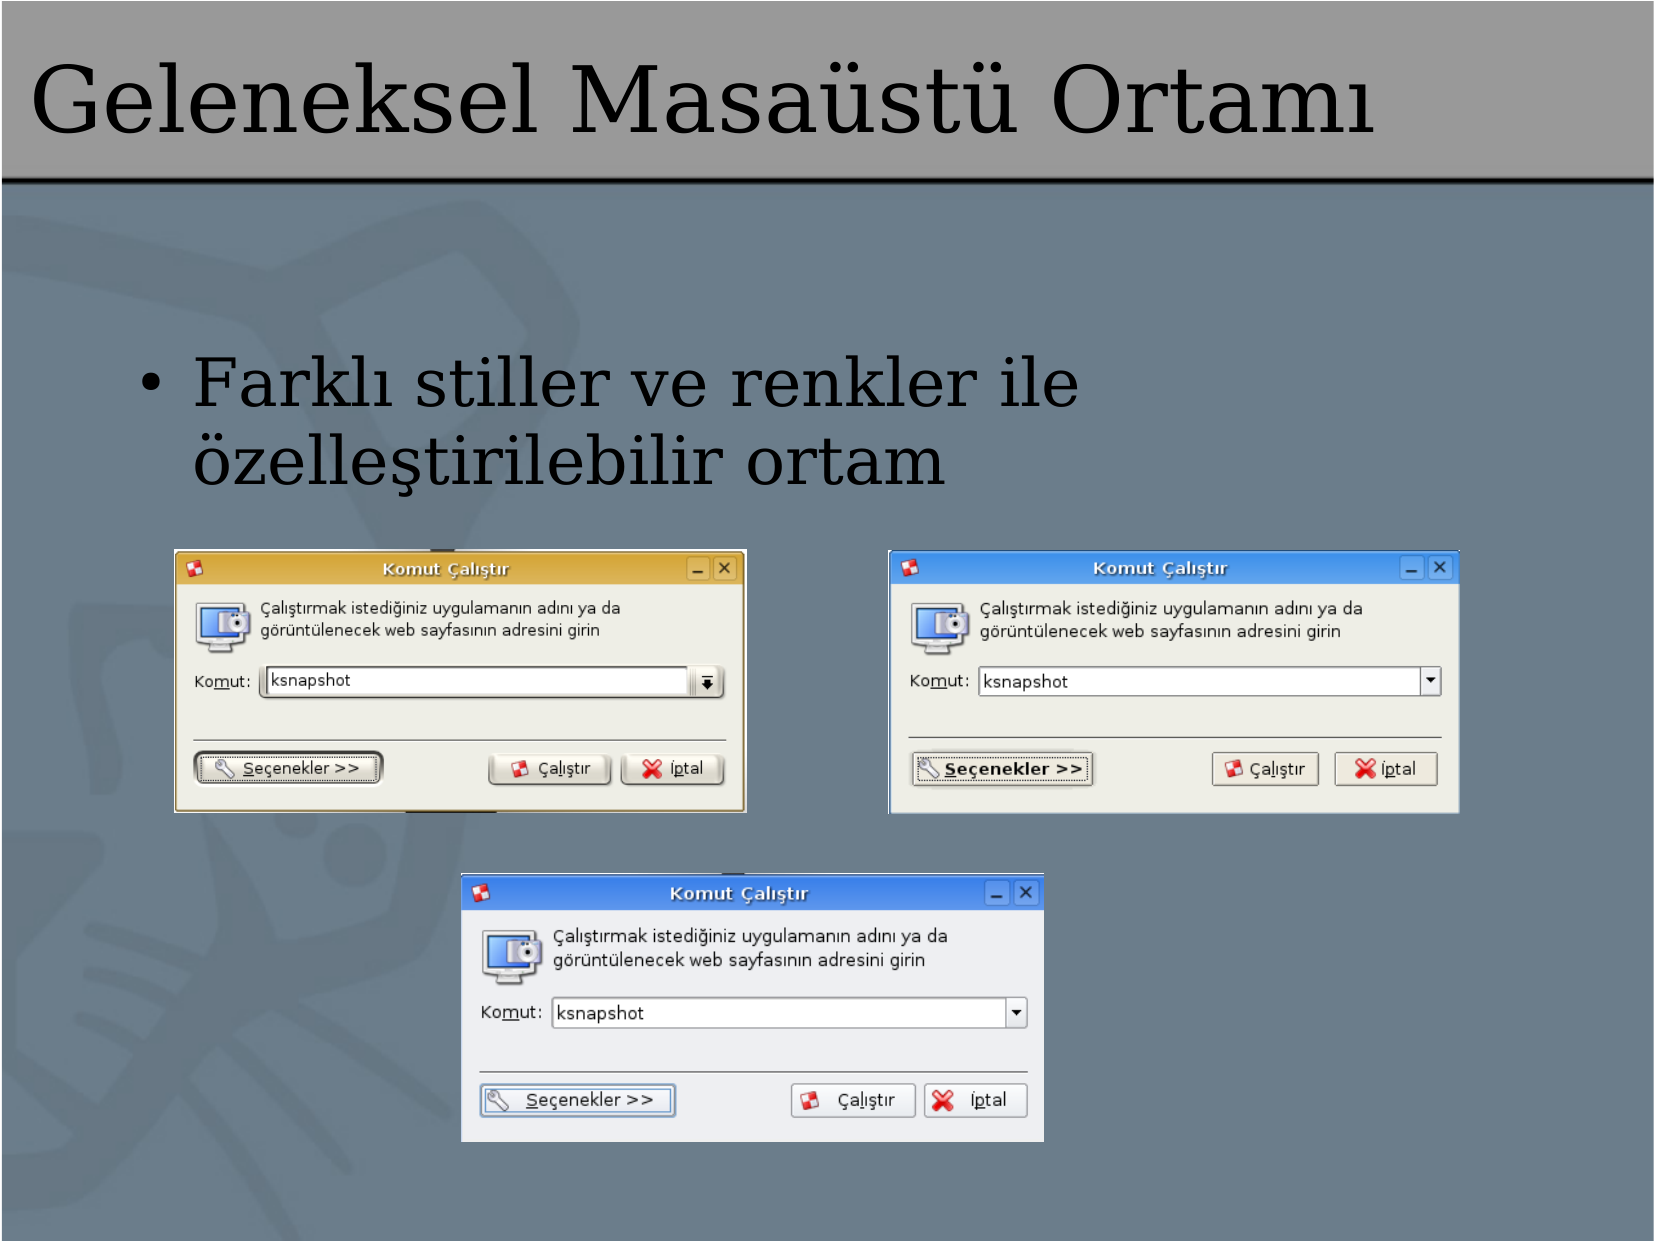

# Geleneksel Masaüstü Ortamı
Farklı stiller ve renkler ile özelleştirilebilir ortam